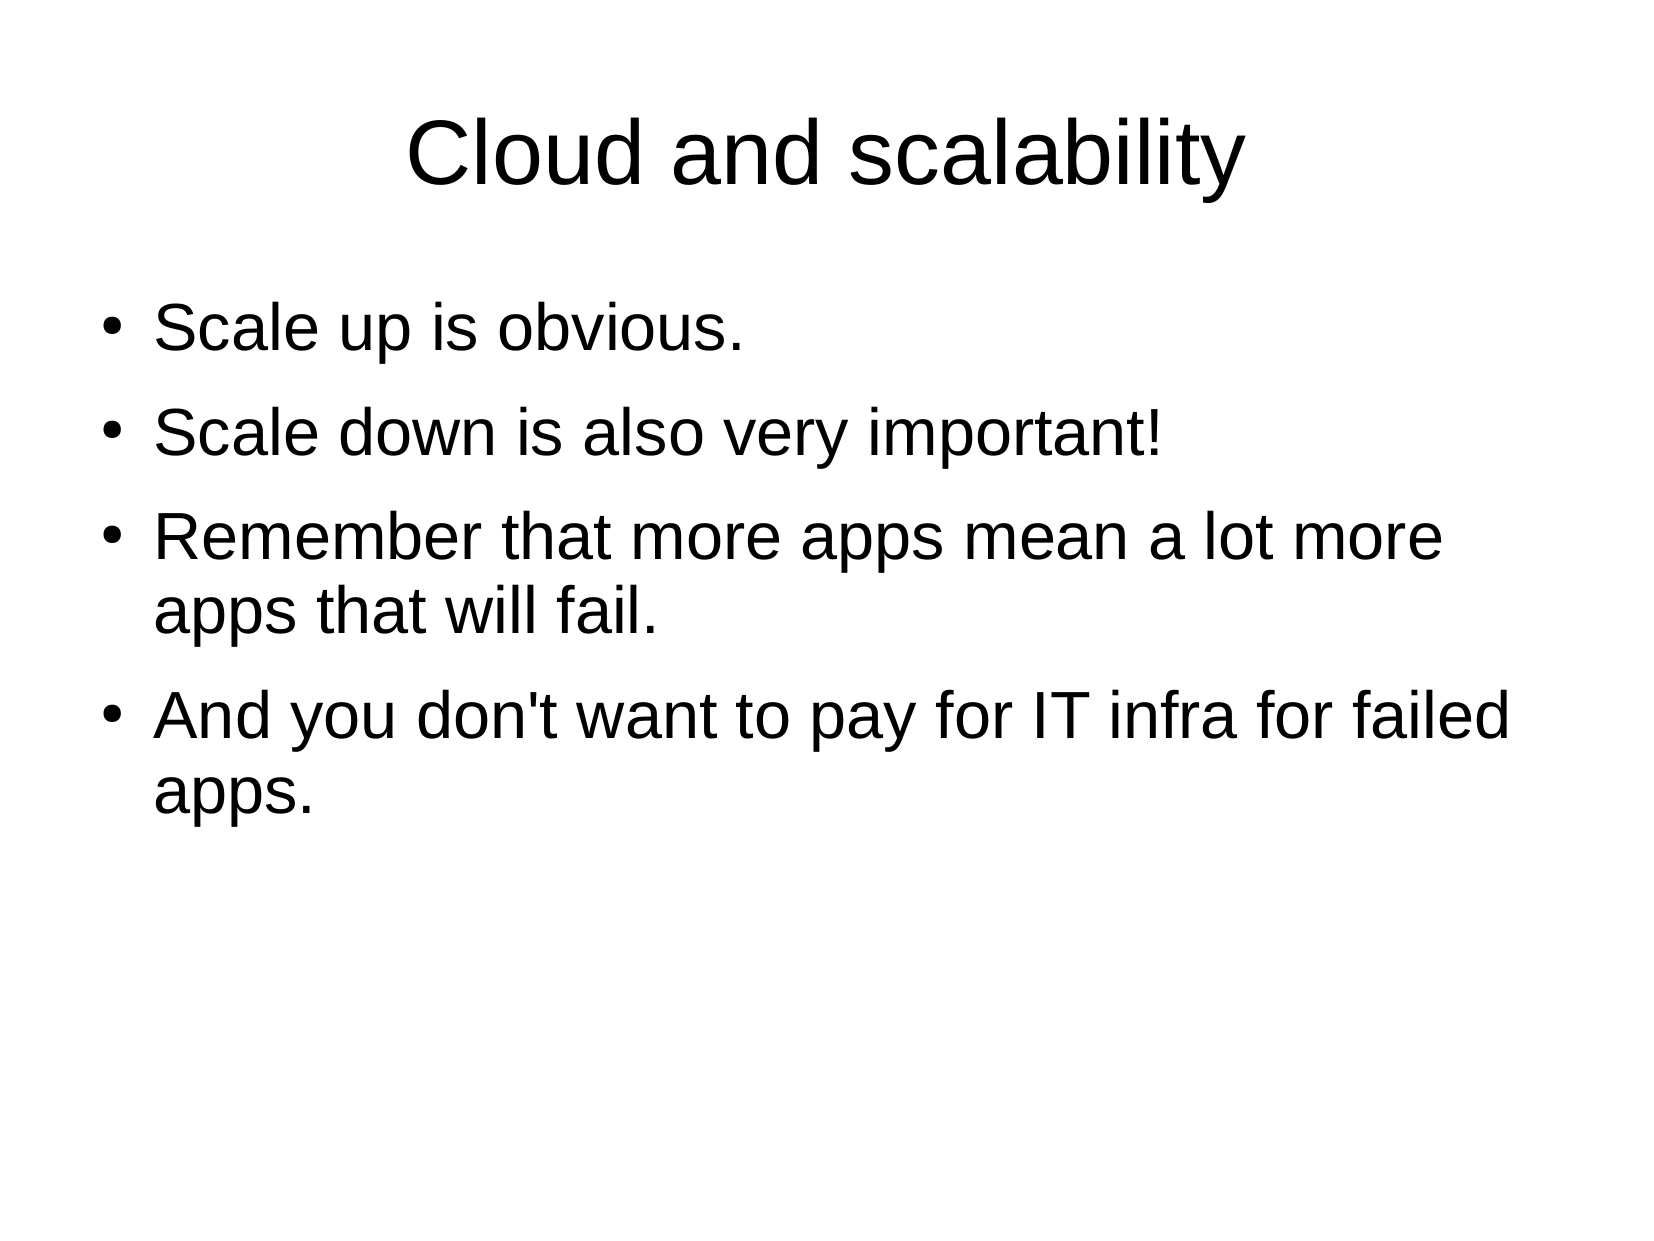

# Cloud and scalability
Scale up is obvious.
Scale down is also very important!
Remember that more apps mean a lot more apps that will fail.
And you don't want to pay for IT infra for failed apps.